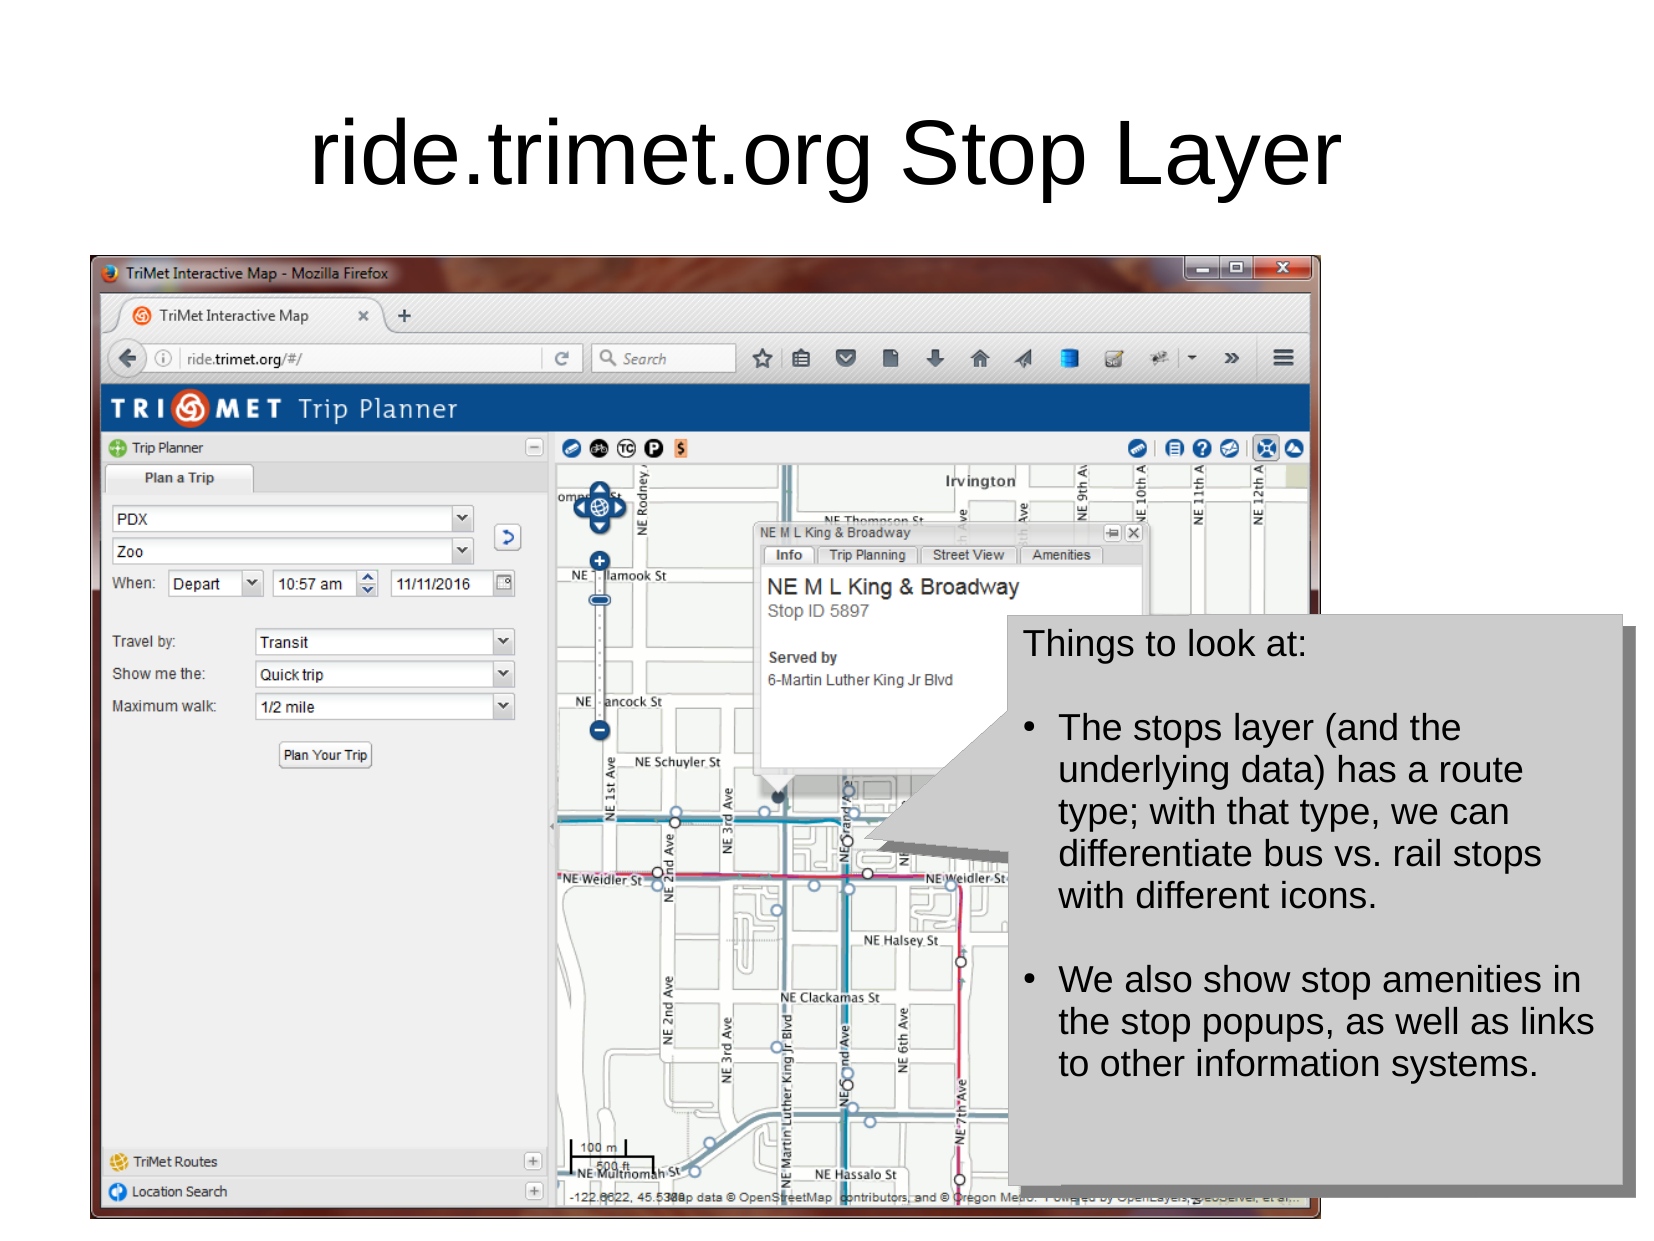

# ride.trimet.org Stop Layer
Things to look at:
The stops layer (and the underlying data) has a route type; with that type, we can differentiate bus vs. rail stops with different icons.
We also show stop amenities in the stop popups, as well as links to other information systems.